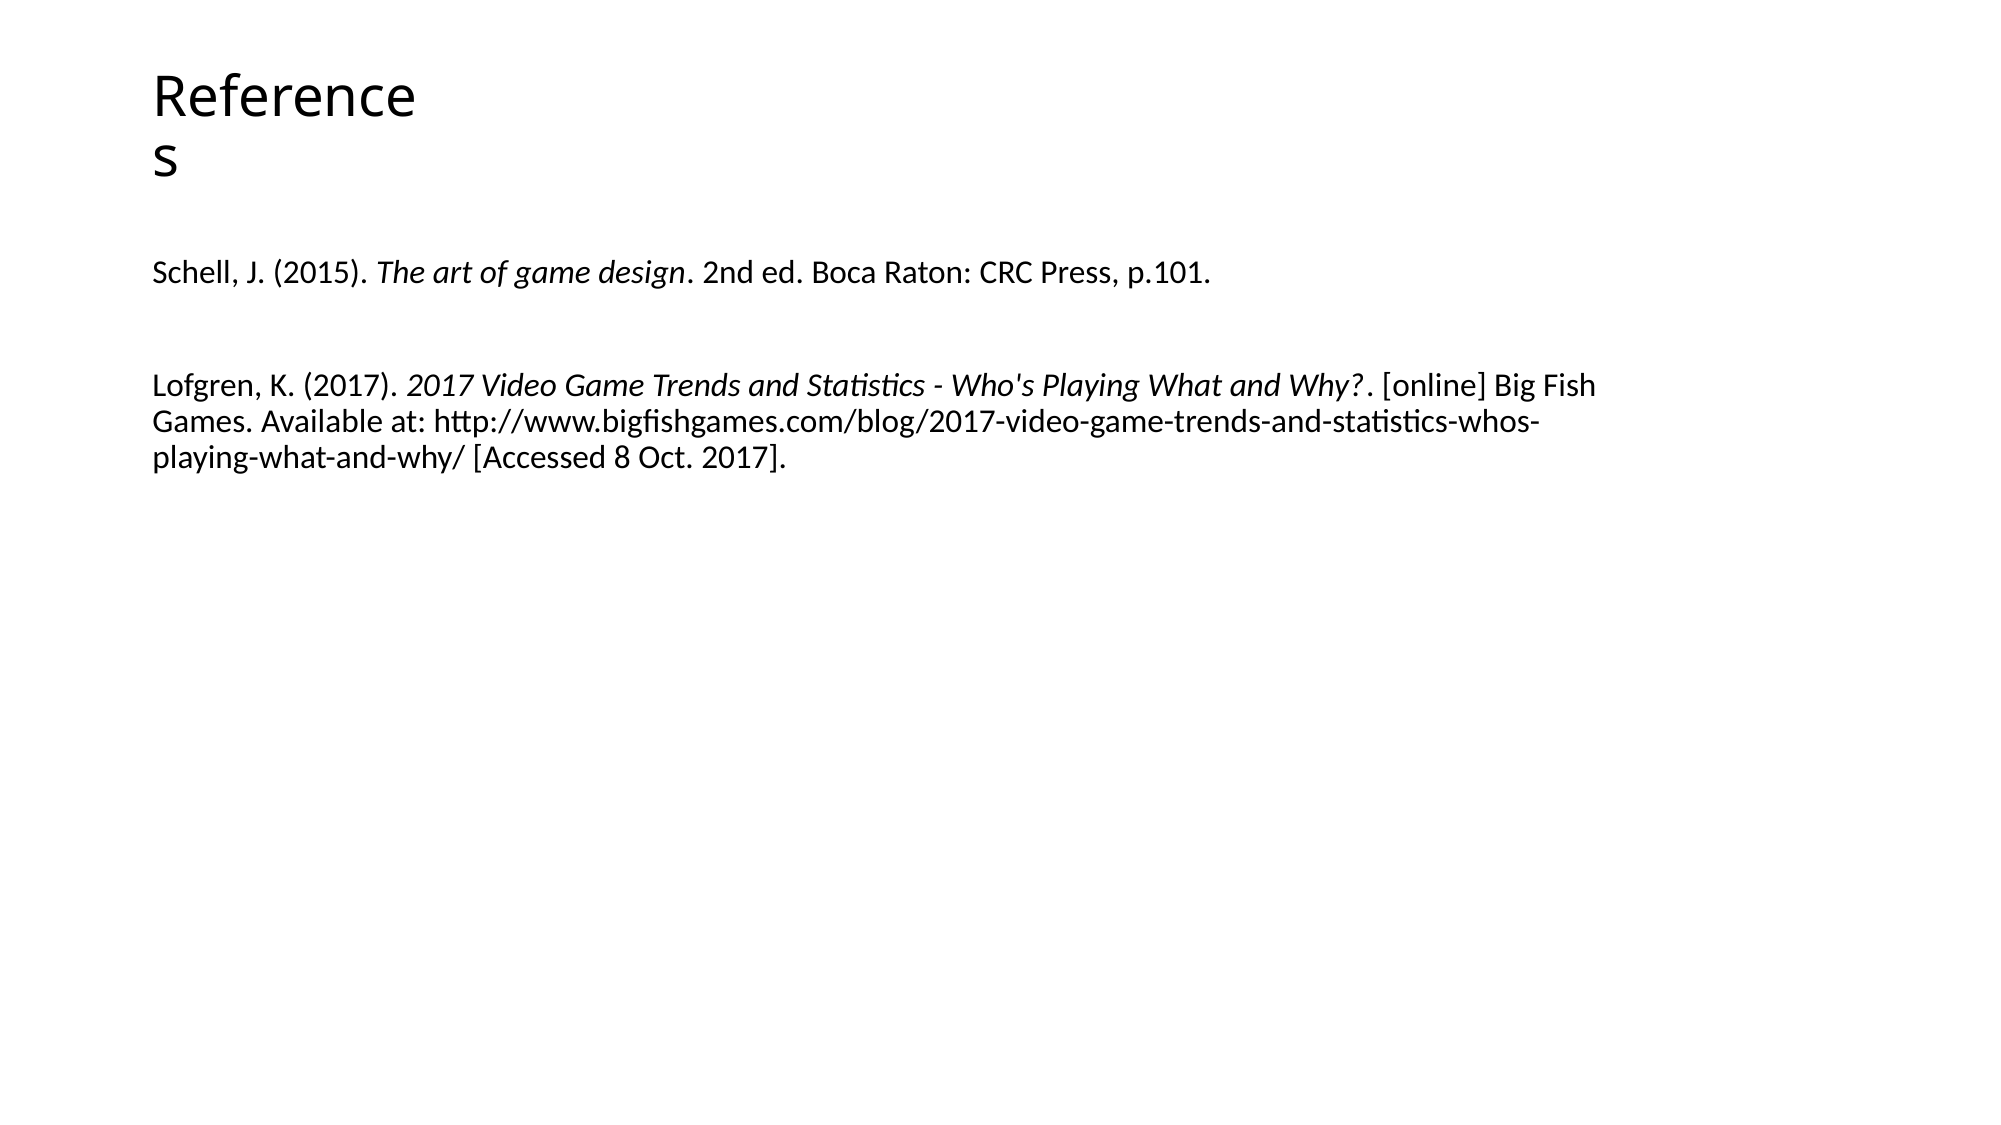

# References
Schell, J. (2015). The art of game design. 2nd ed. Boca Raton: CRC Press, p.101.
Lofgren, K. (2017). 2017 Video Game Trends and Statistics - Who's Playing What and Why?. [online] Big Fish Games. Available at: http://www.bigfishgames.com/blog/2017-video-game-trends-and-statistics-whos-playing-what-and-why/ [Accessed 8 Oct. 2017].